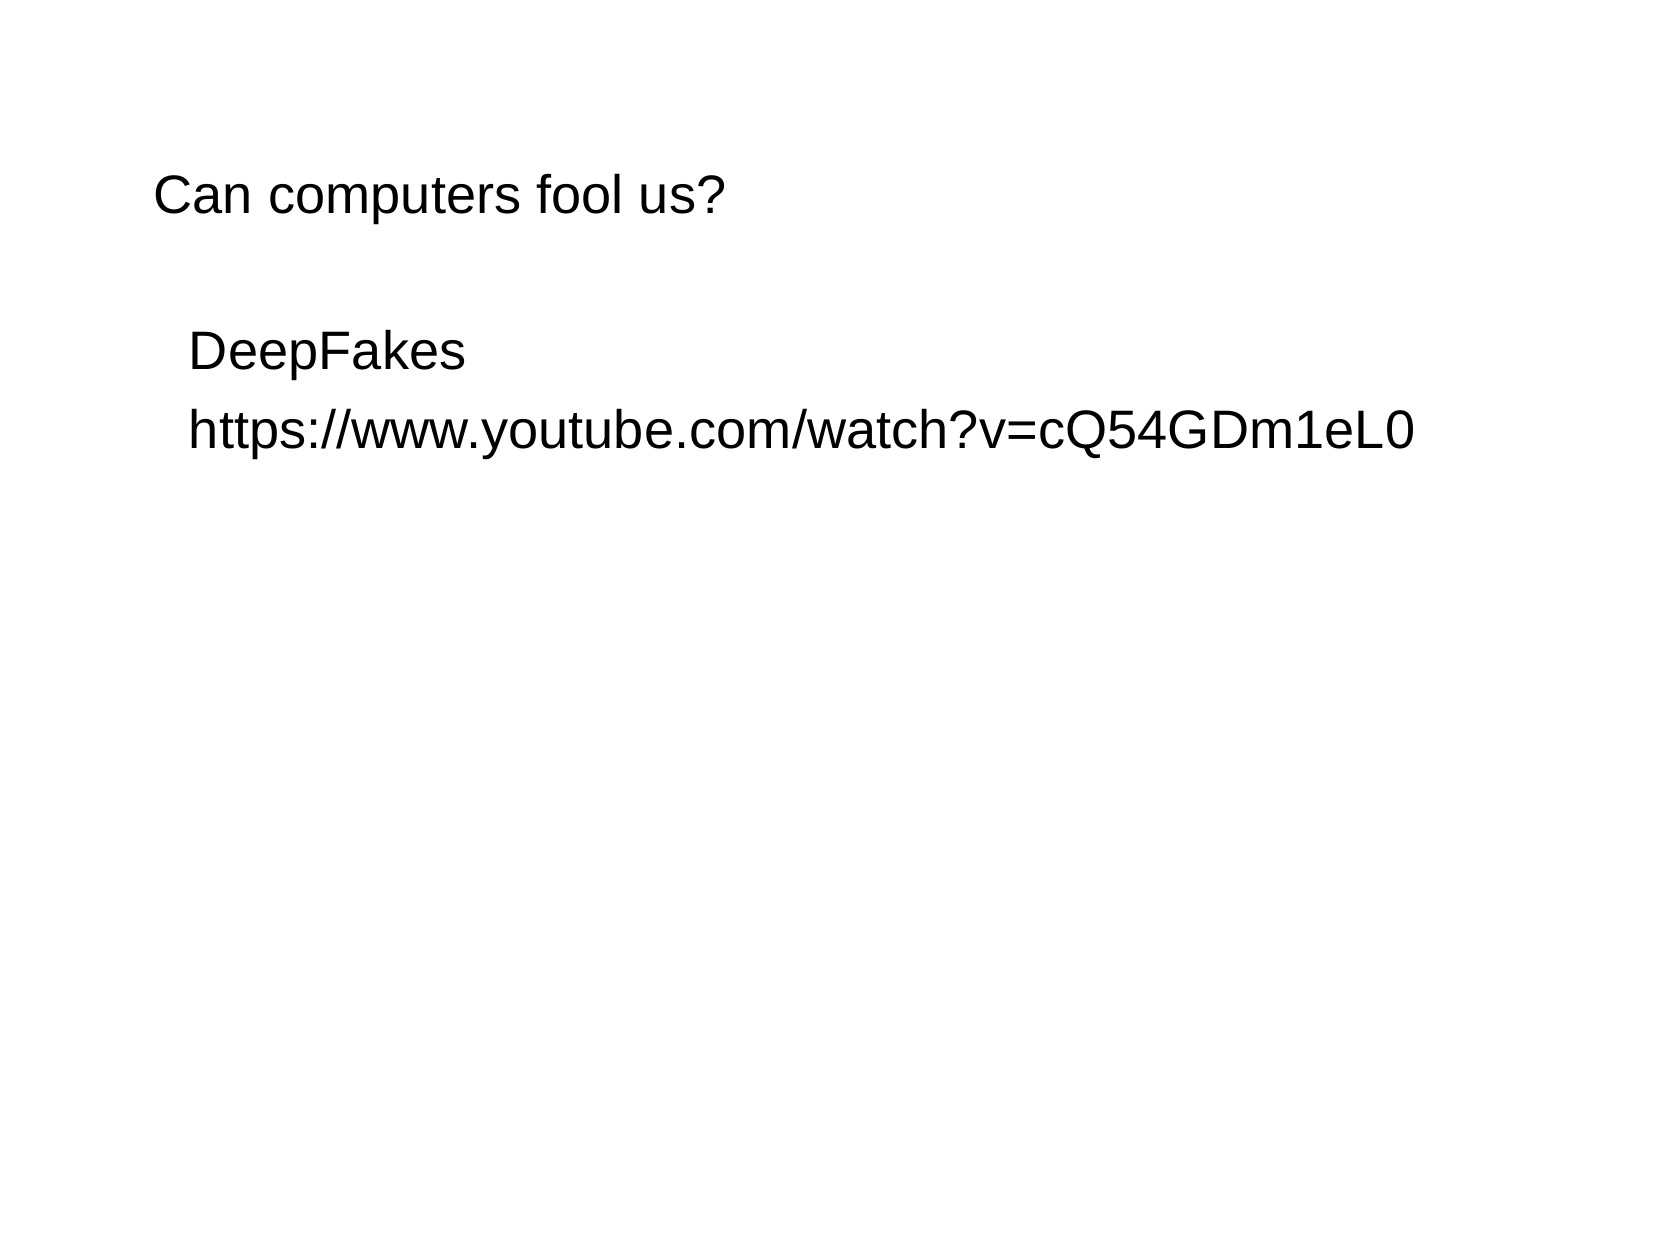

# Can computers fool us?
DeepFakes
https://www.youtube.com/watch?v=cQ54GDm1eL0